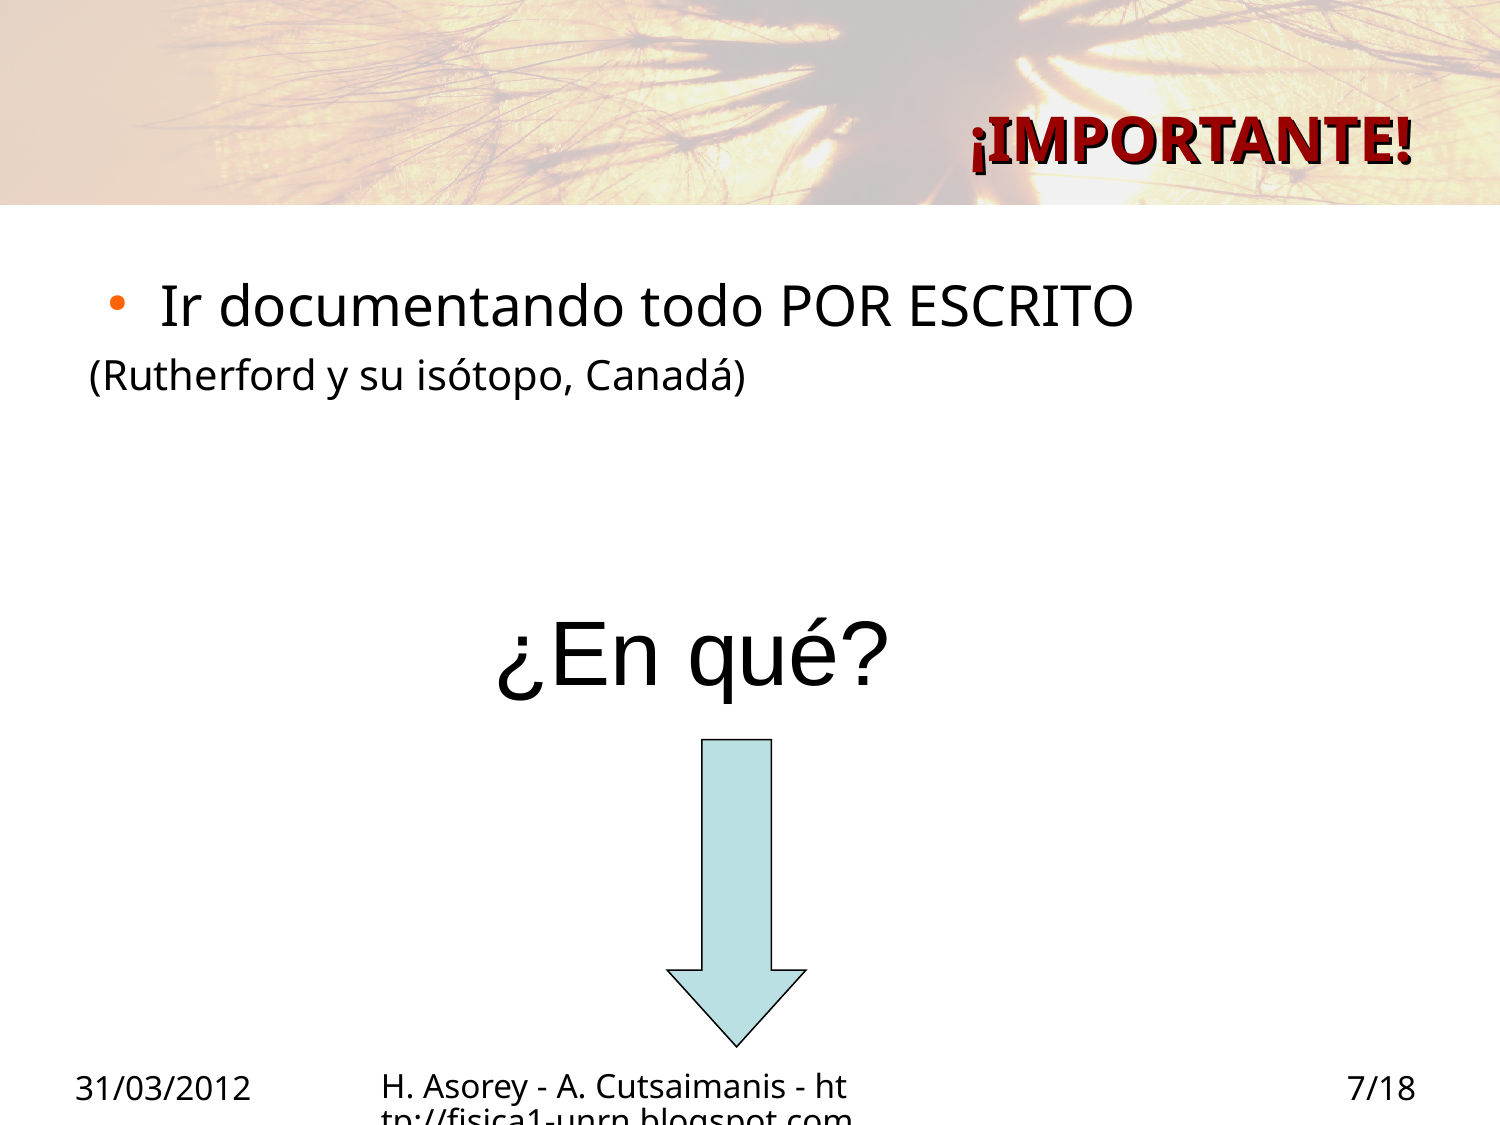

# ¡IMPORTANTE!
Ir documentando todo POR ESCRITO
(Rutherford y su isótopo, Canadá)
¿En qué?
H. Asorey - A. Cutsaimanis - http://fisica1-unrn.blogspot.com
31/03/2012
7